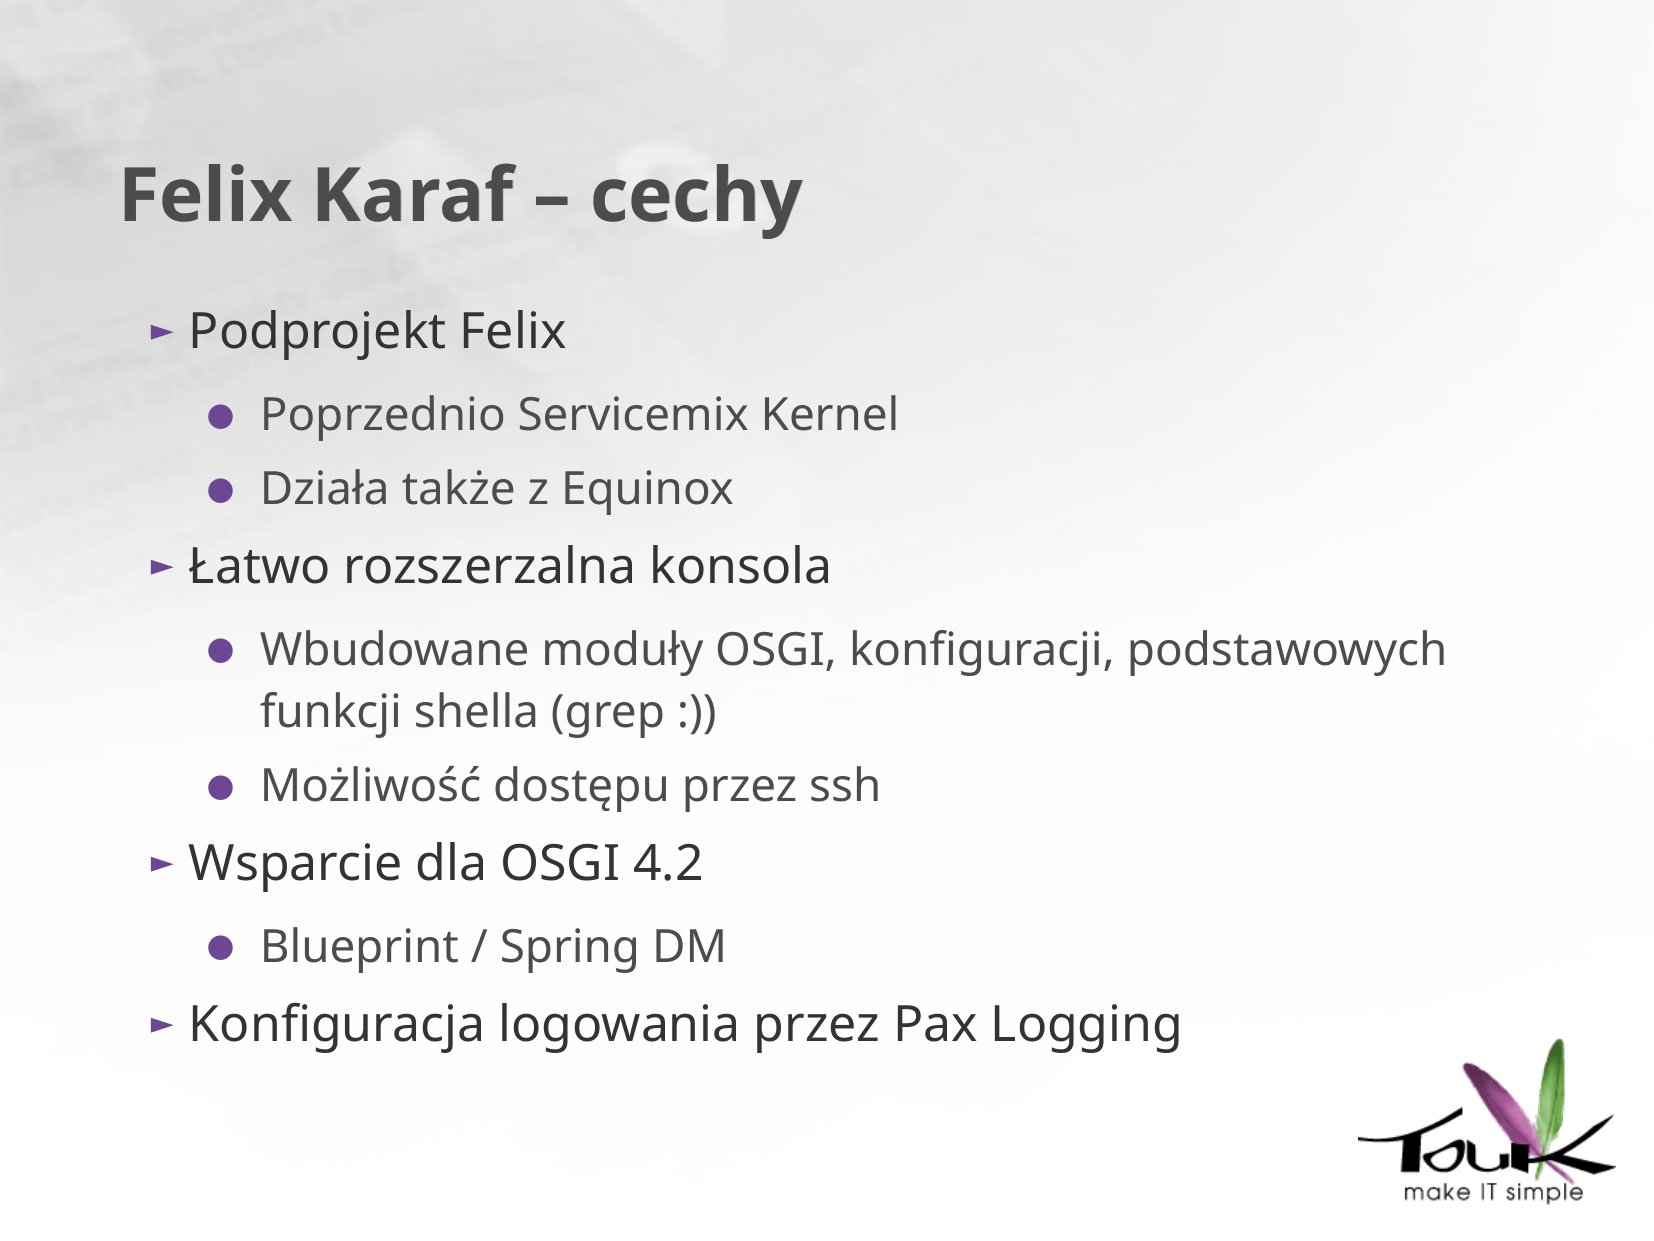

# Felix Karaf – cechy
Podprojekt Felix
Poprzednio Servicemix Kernel
Działa także z Equinox
Łatwo rozszerzalna konsola
Wbudowane moduły OSGI, konfiguracji, podstawowych funkcji shella (grep :))
Możliwość dostępu przez ssh
Wsparcie dla OSGI 4.2
Blueprint / Spring DM
Konfiguracja logowania przez Pax Logging